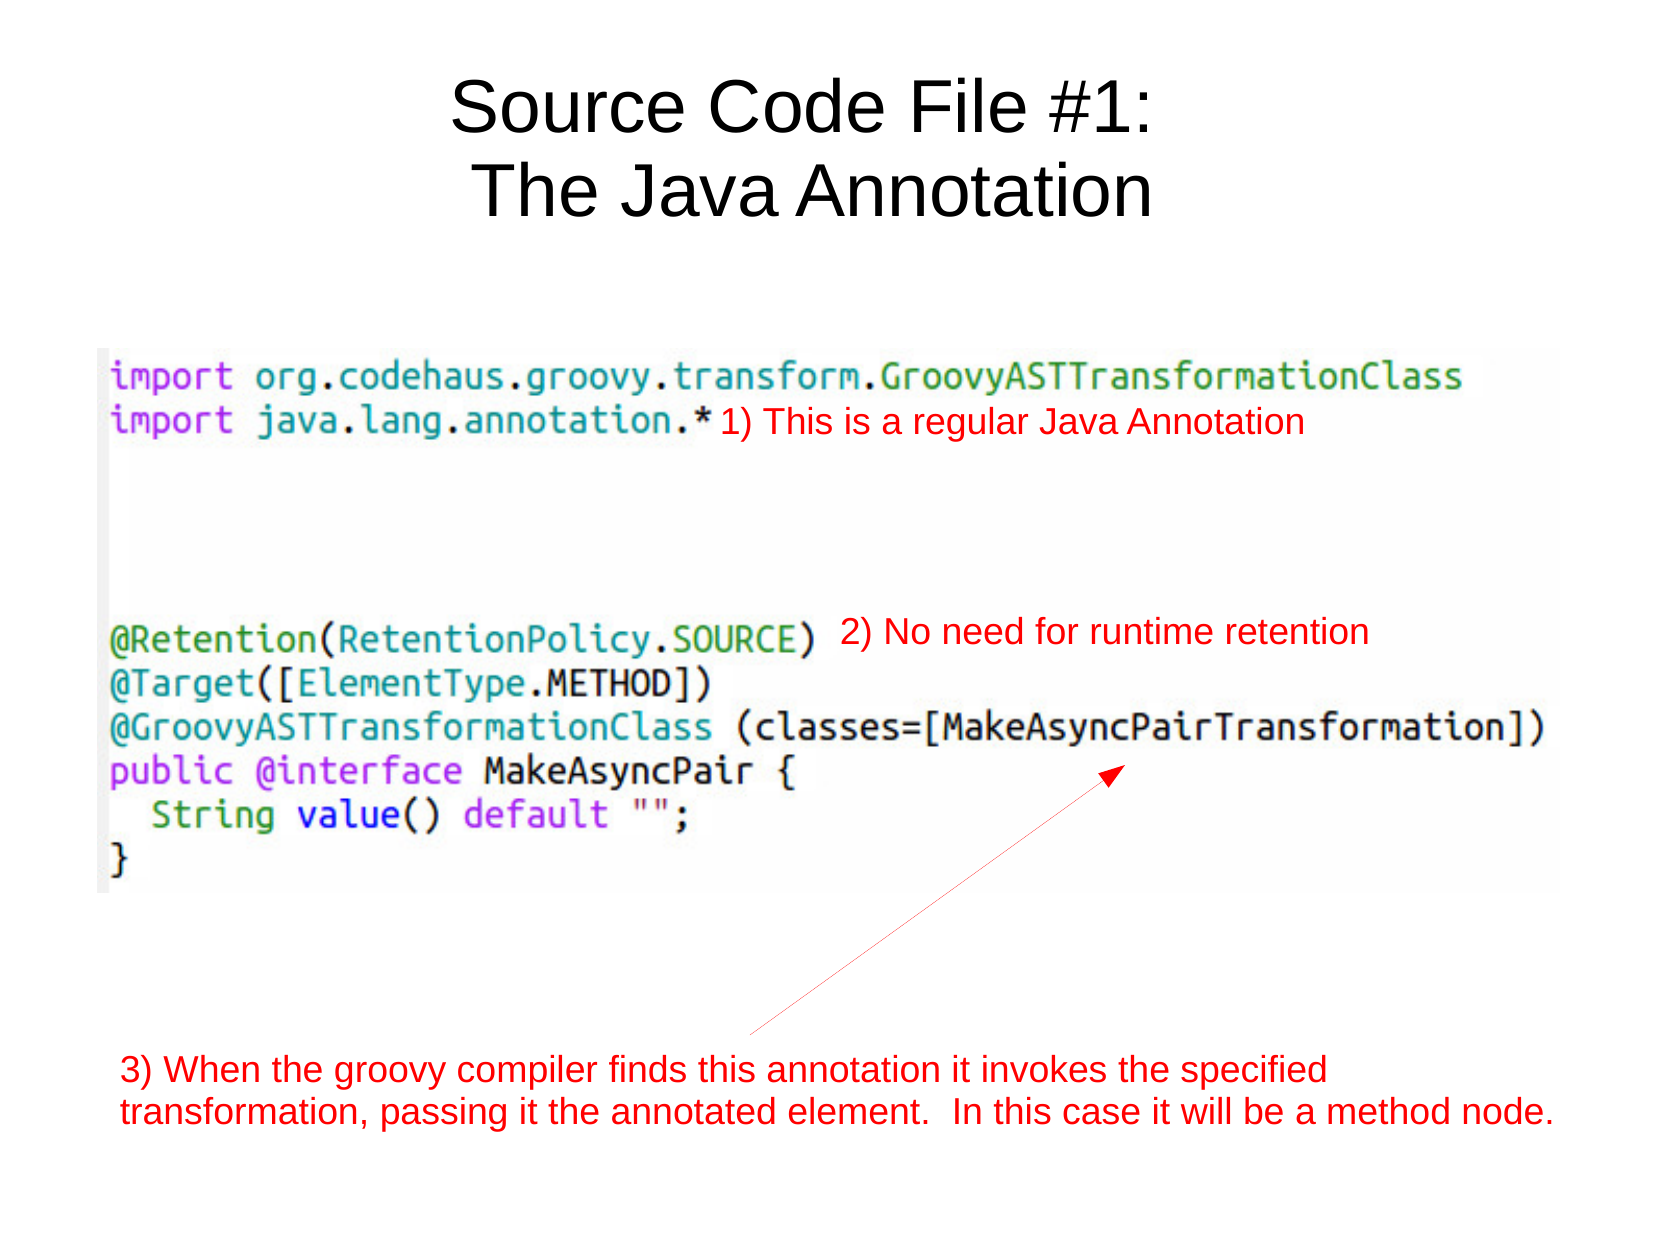

Source Code File #1:
The Java Annotation
1) This is a regular Java Annotation
2) No need for runtime retention
3) When the groovy compiler finds this annotation it invokes the specified transformation, passing it the annotated element. In this case it will be a method node.